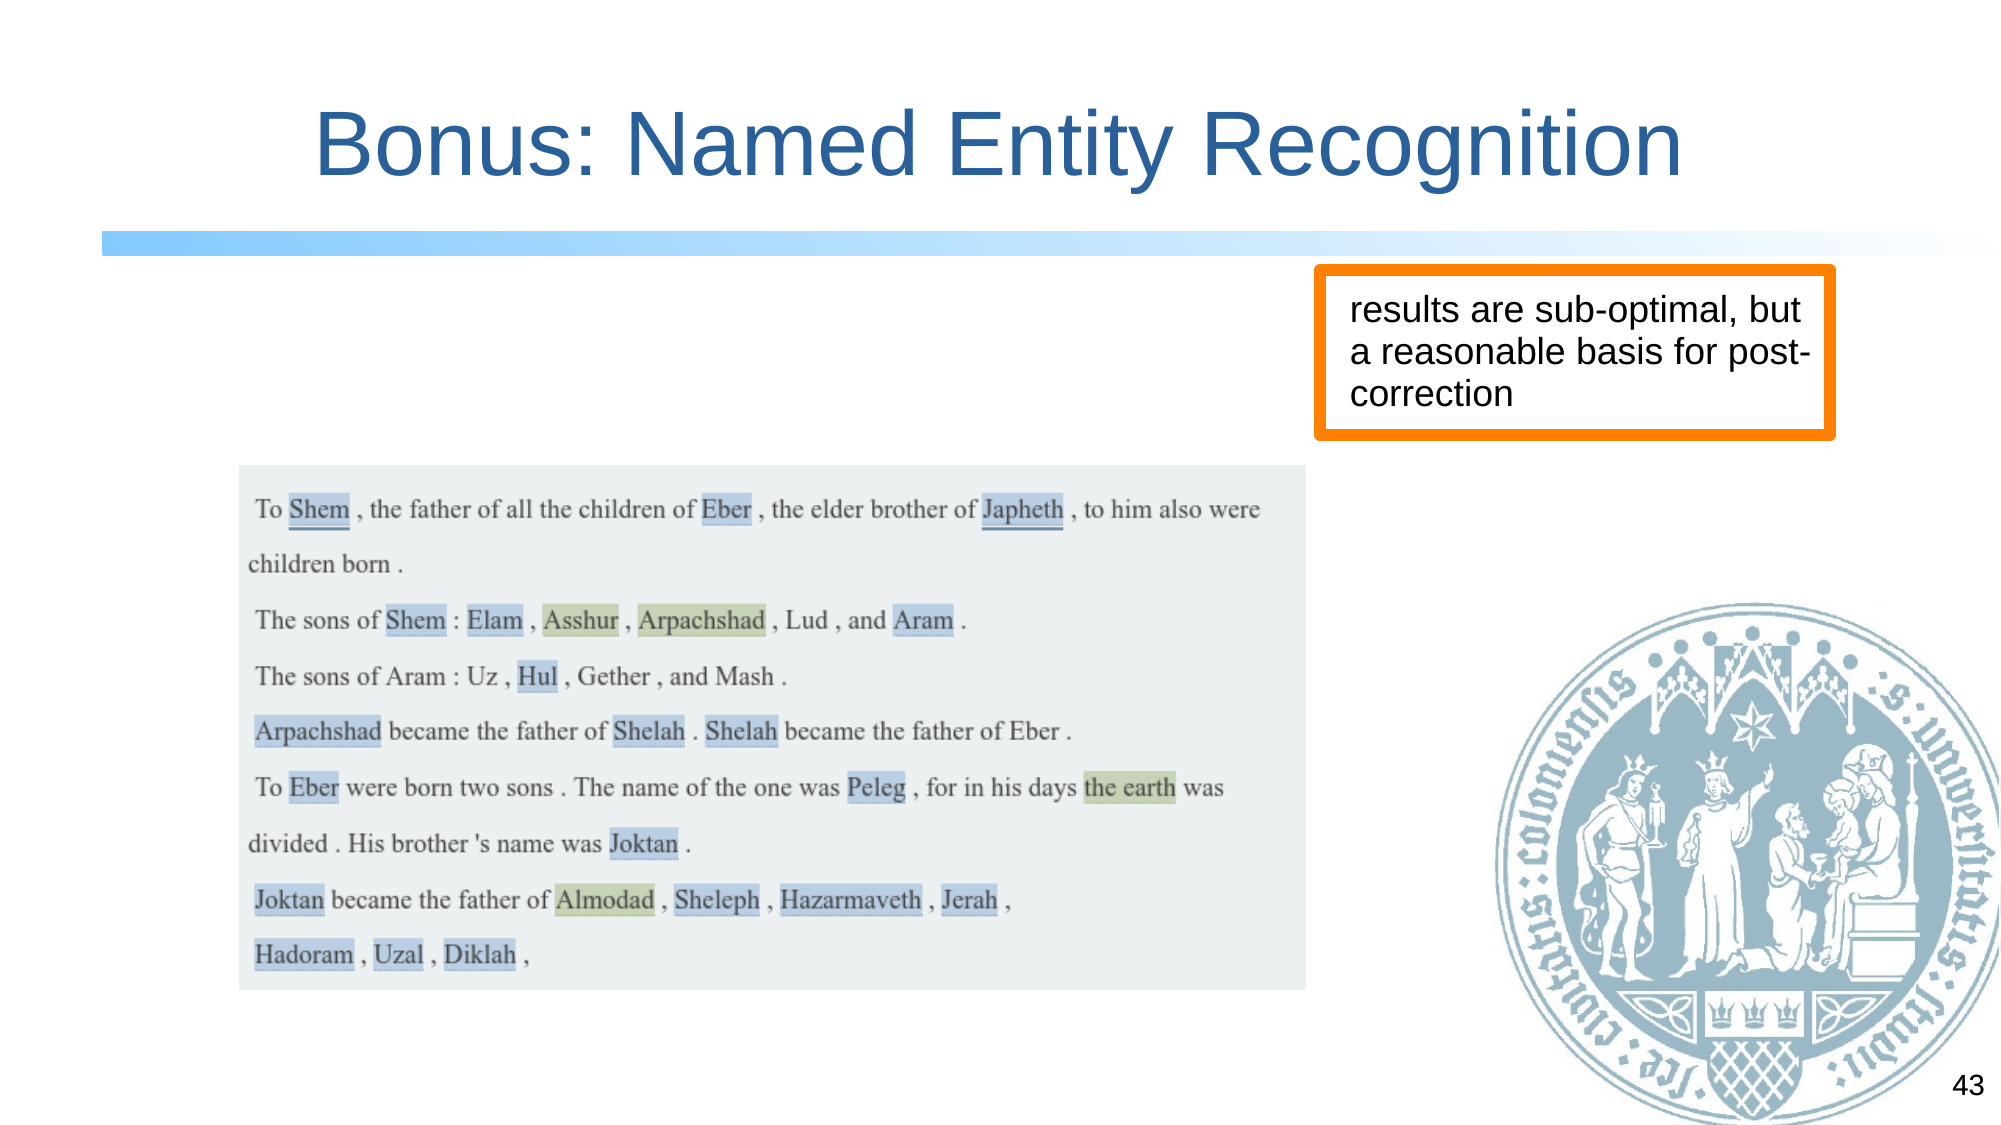

# Bonus: Named Entity Recognition
results are sub-optimal, but
a reasonable basis for post-
correction